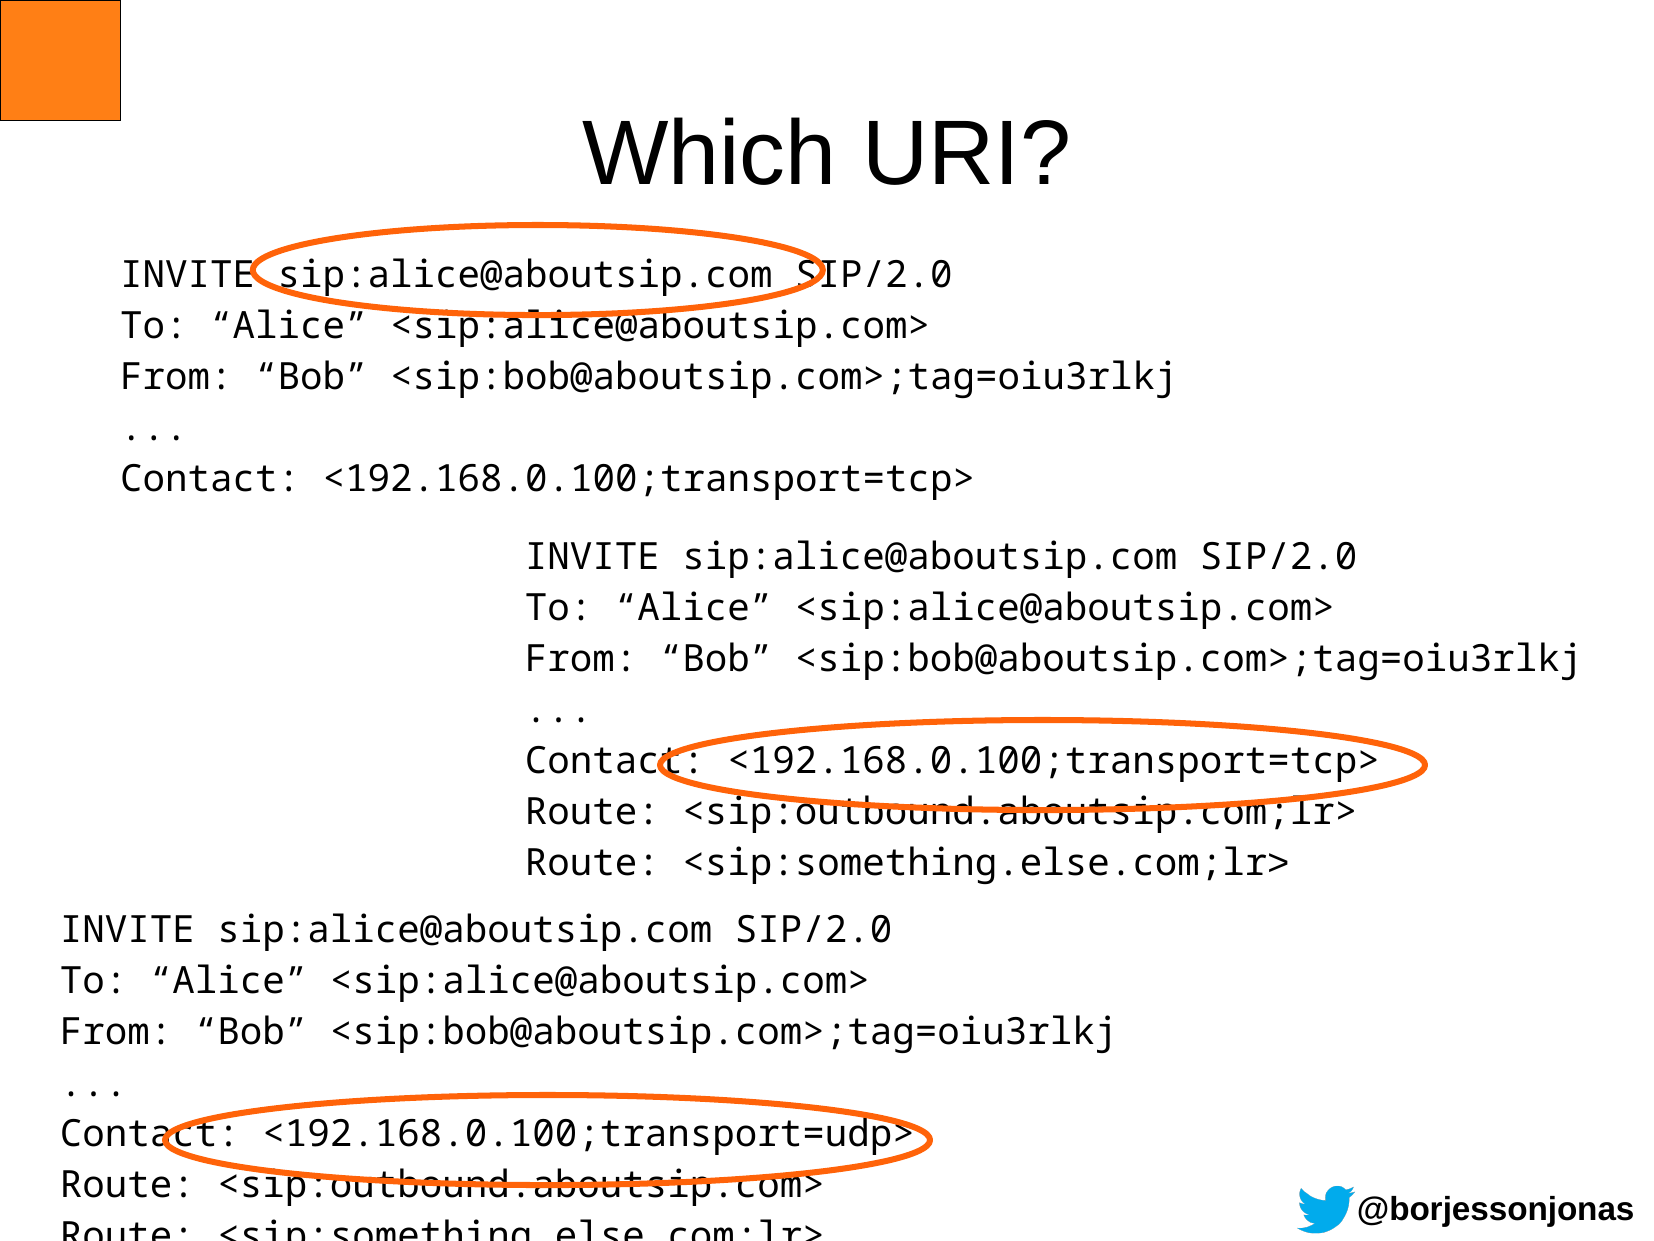

# Which URI?
INVITE sip:alice@aboutsip.com SIP/2.0
To: “Alice” <sip:alice@aboutsip.com>
From: “Bob” <sip:bob@aboutsip.com>;tag=oiu3rlkj
...
Contact: <192.168.0.100;transport=tcp>
INVITE sip:alice@aboutsip.com SIP/2.0
To: “Alice” <sip:alice@aboutsip.com>
From: “Bob” <sip:bob@aboutsip.com>;tag=oiu3rlkj
...
Contact: <192.168.0.100;transport=tcp>
Route: <sip:outbound.aboutsip.com;lr>
Route: <sip:something.else.com;lr>
INVITE sip:alice@aboutsip.com SIP/2.0
To: “Alice” <sip:alice@aboutsip.com>
From: “Bob” <sip:bob@aboutsip.com>;tag=oiu3rlkj
...
Contact: <192.168.0.100;transport=udp>
Route: <sip:outbound.aboutsip.com>
Route: <sip:something.else.com;lr>